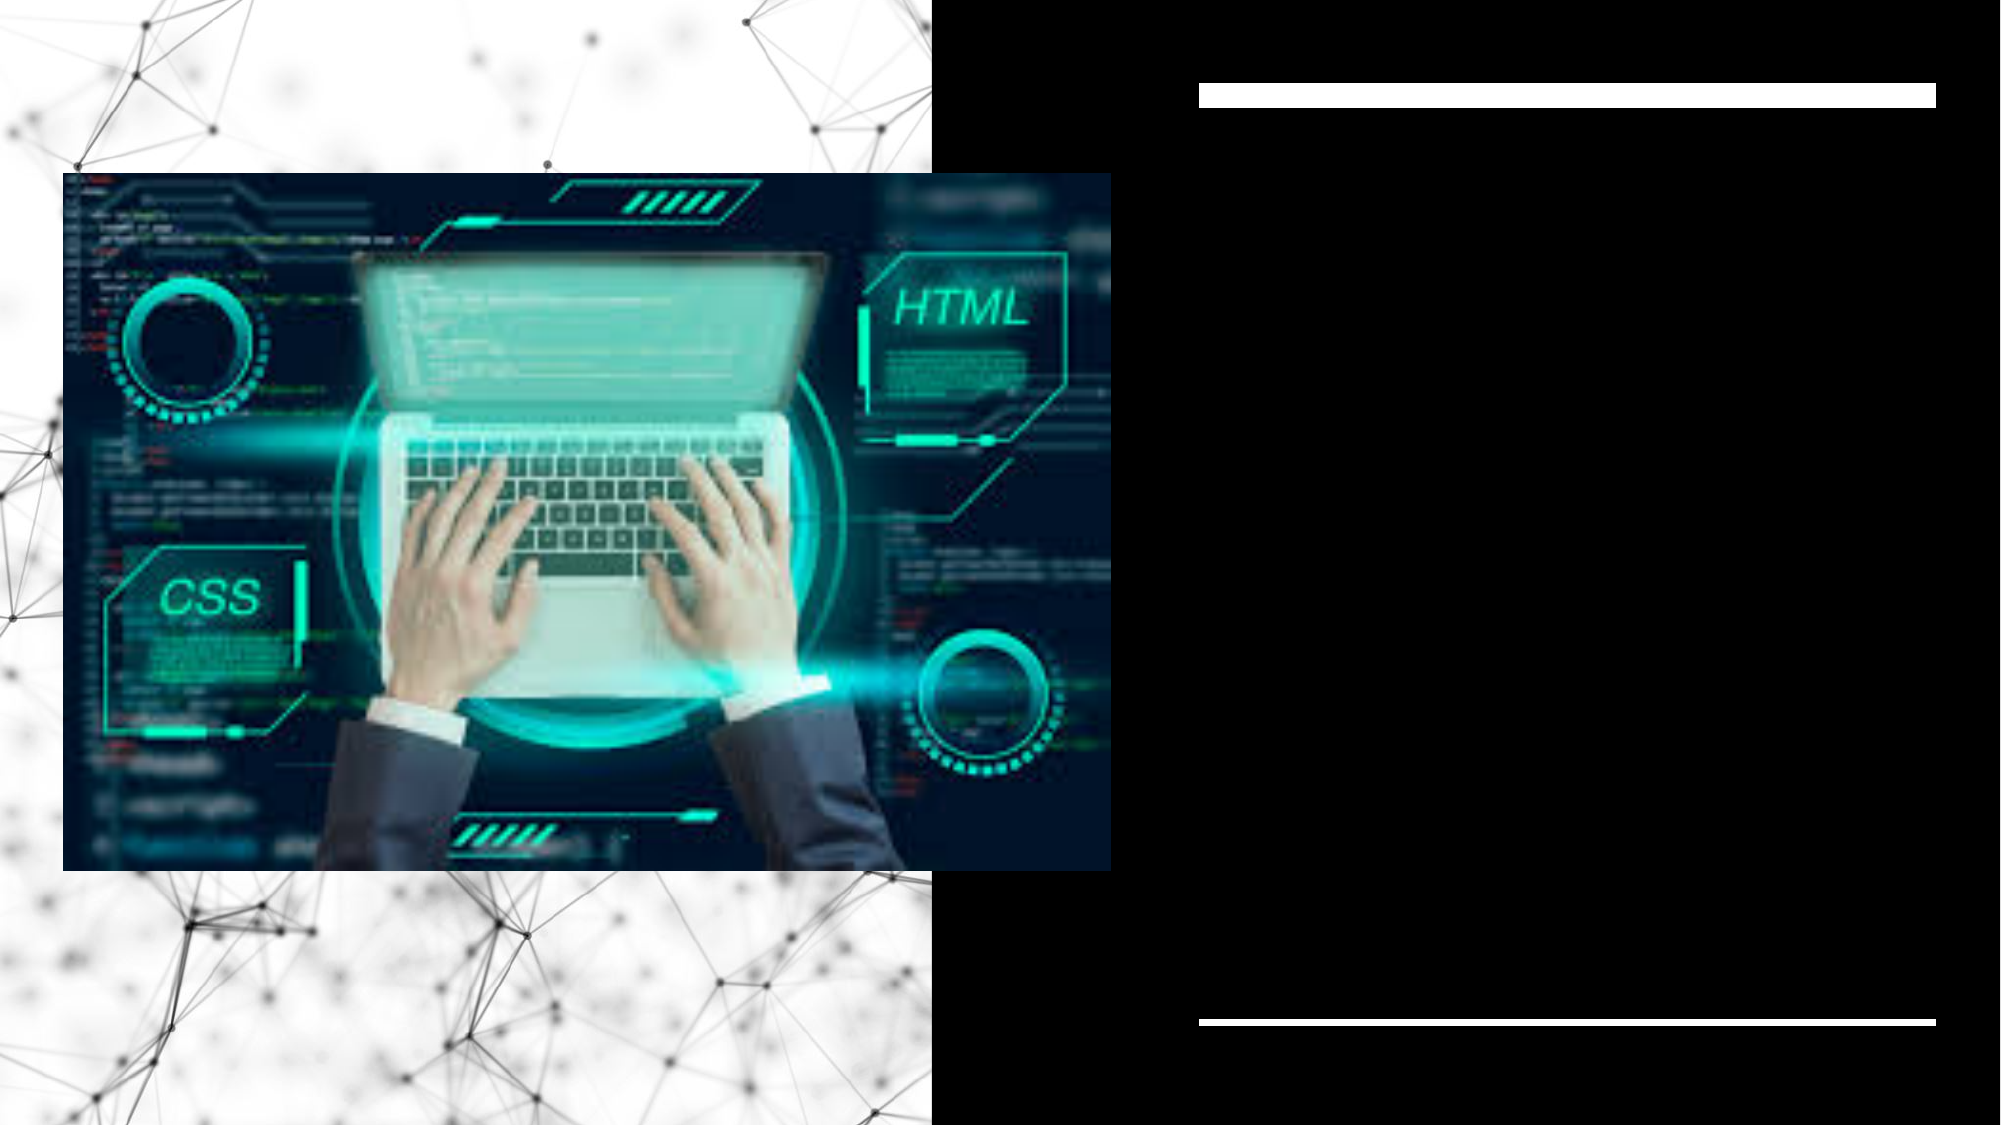

# Desarrollo del Programa “Cuaderno de Evidencias”
Alumno: Ricardo Soberanes Flores
Grupo: 2CV14
Profesor: Jorge Anzaldo